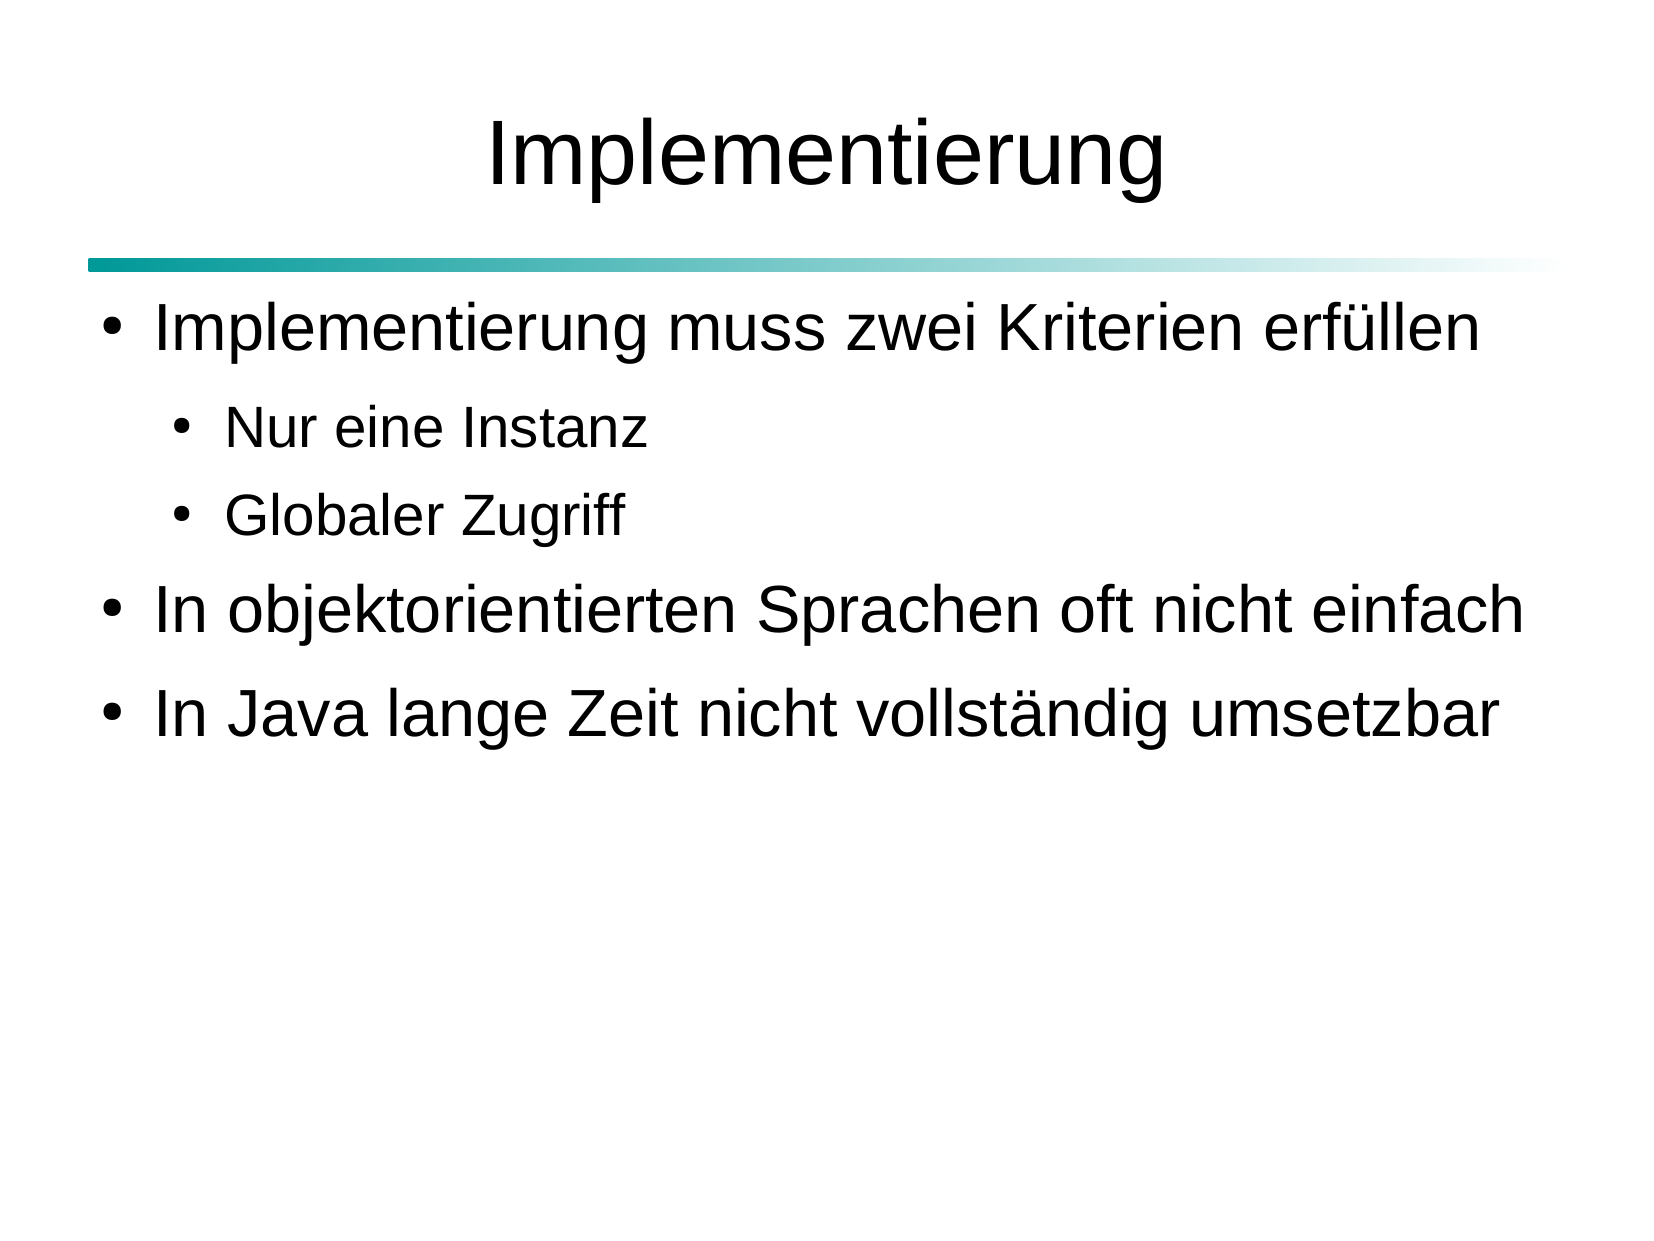

# Implementierung
Implementierung muss zwei Kriterien erfüllen
Nur eine Instanz
Globaler Zugriff
In objektorientierten Sprachen oft nicht einfach
In Java lange Zeit nicht vollständig umsetzbar